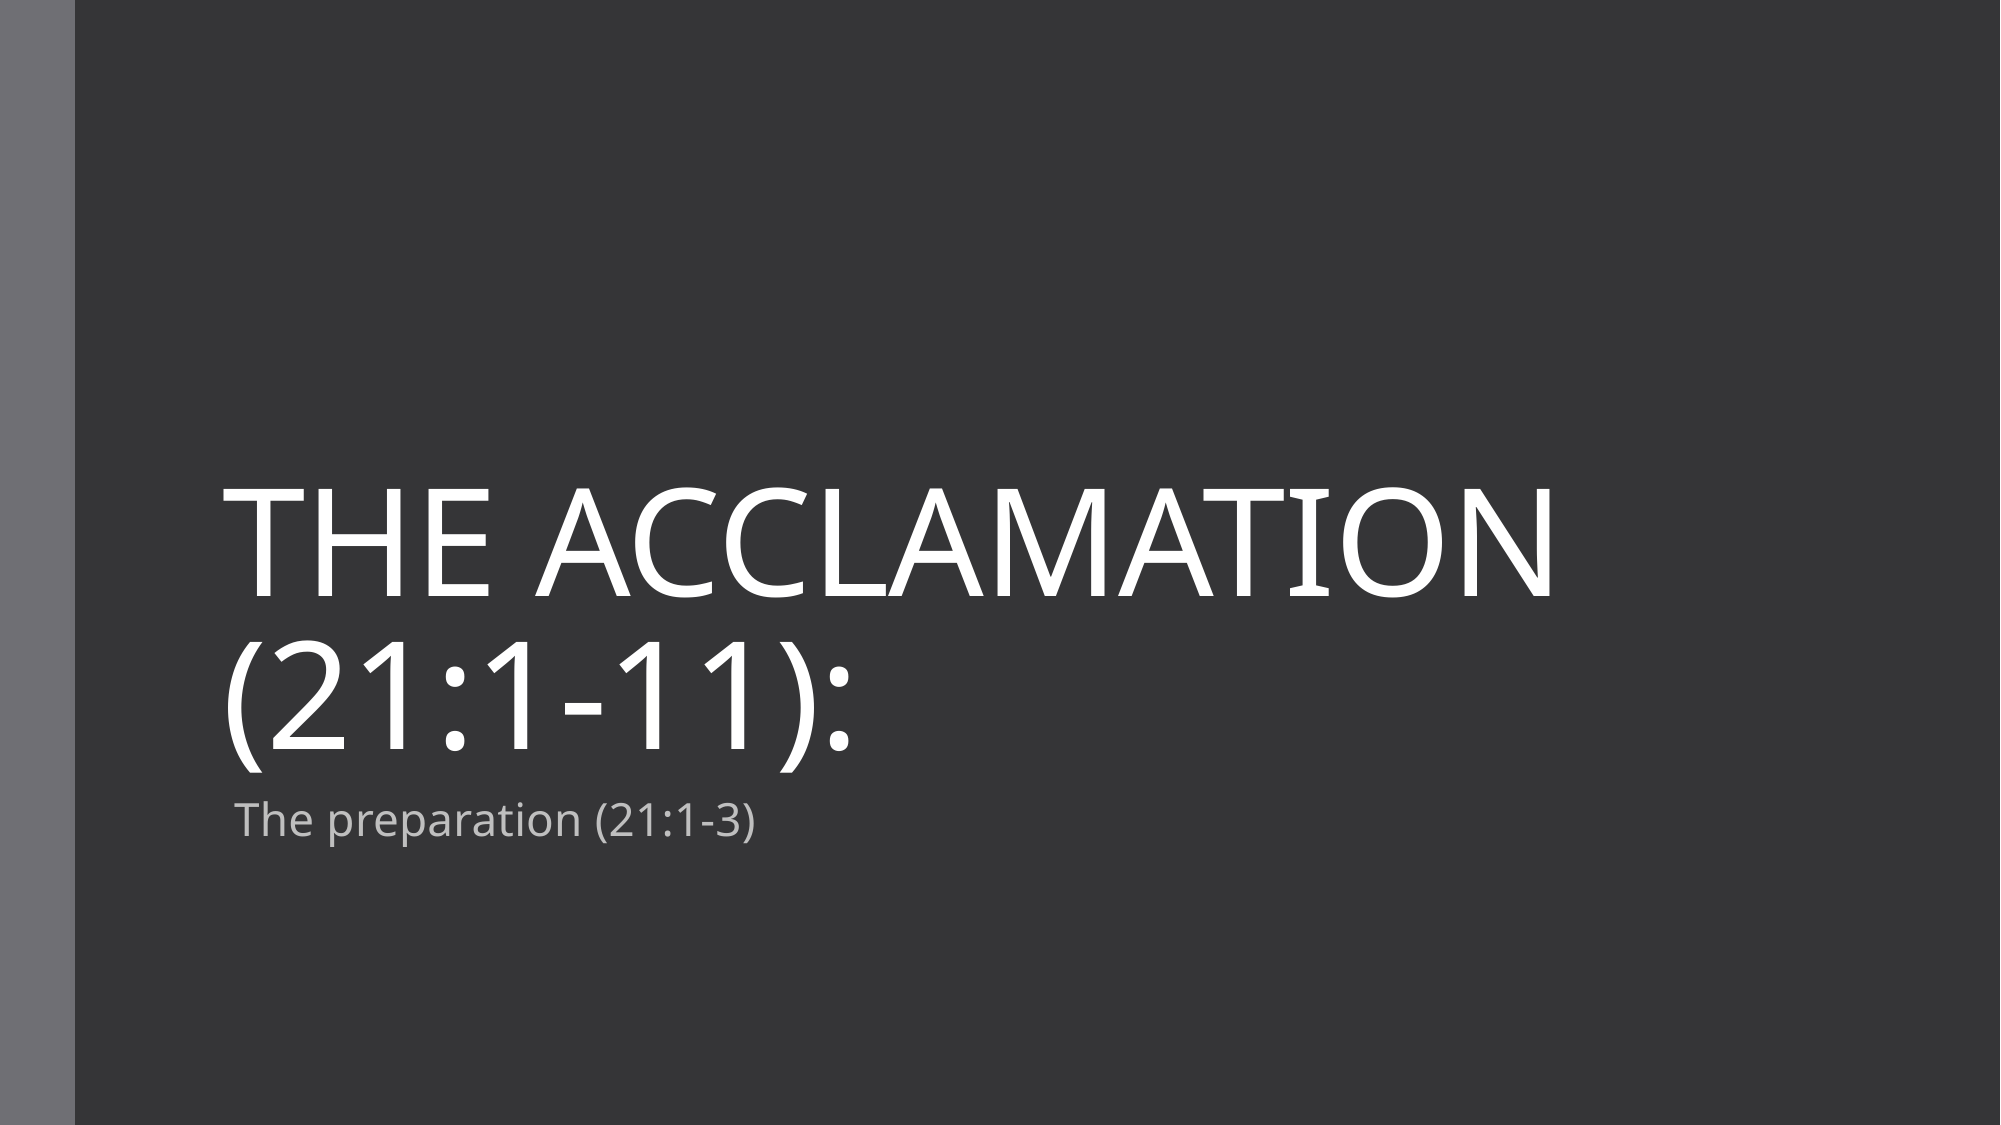

# THE ACCLAMATION (21:1-11):
 The preparation (21:1-3)